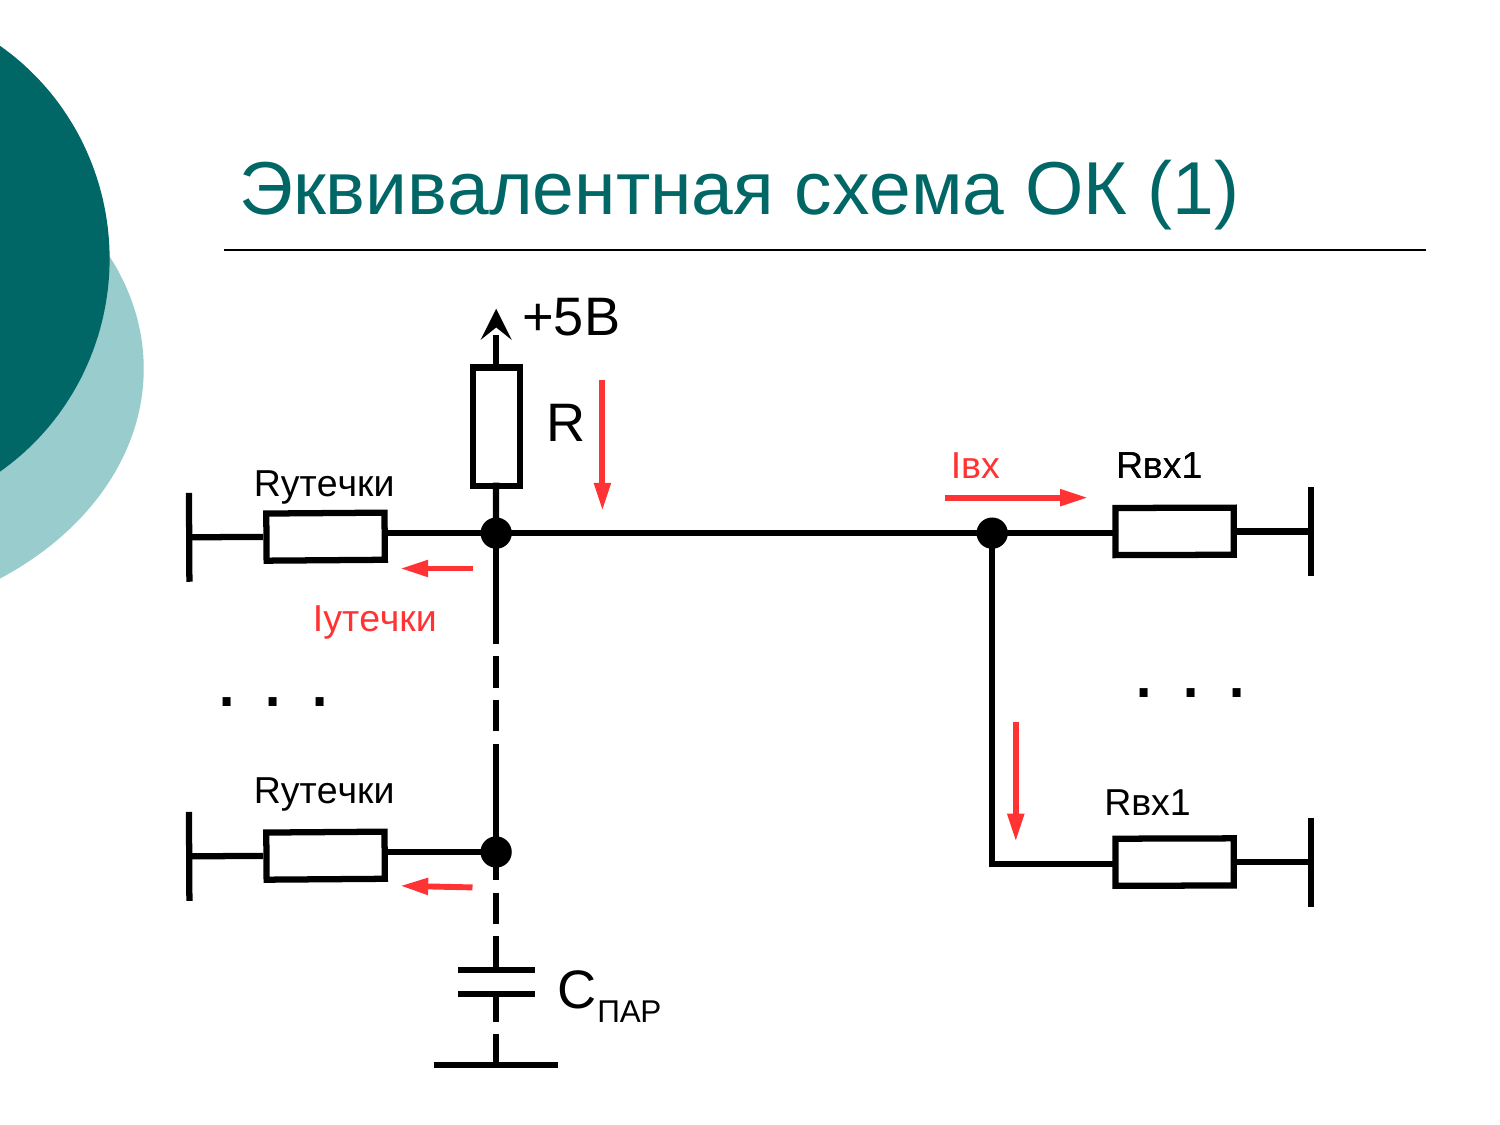

# Эквивалентная схема ОК (1)
+5В
R
Iвх
Rвх1
Rвх1
Rутечки
Iутечки
. . .
. . .
Rутечки
Rвх1
CПАР